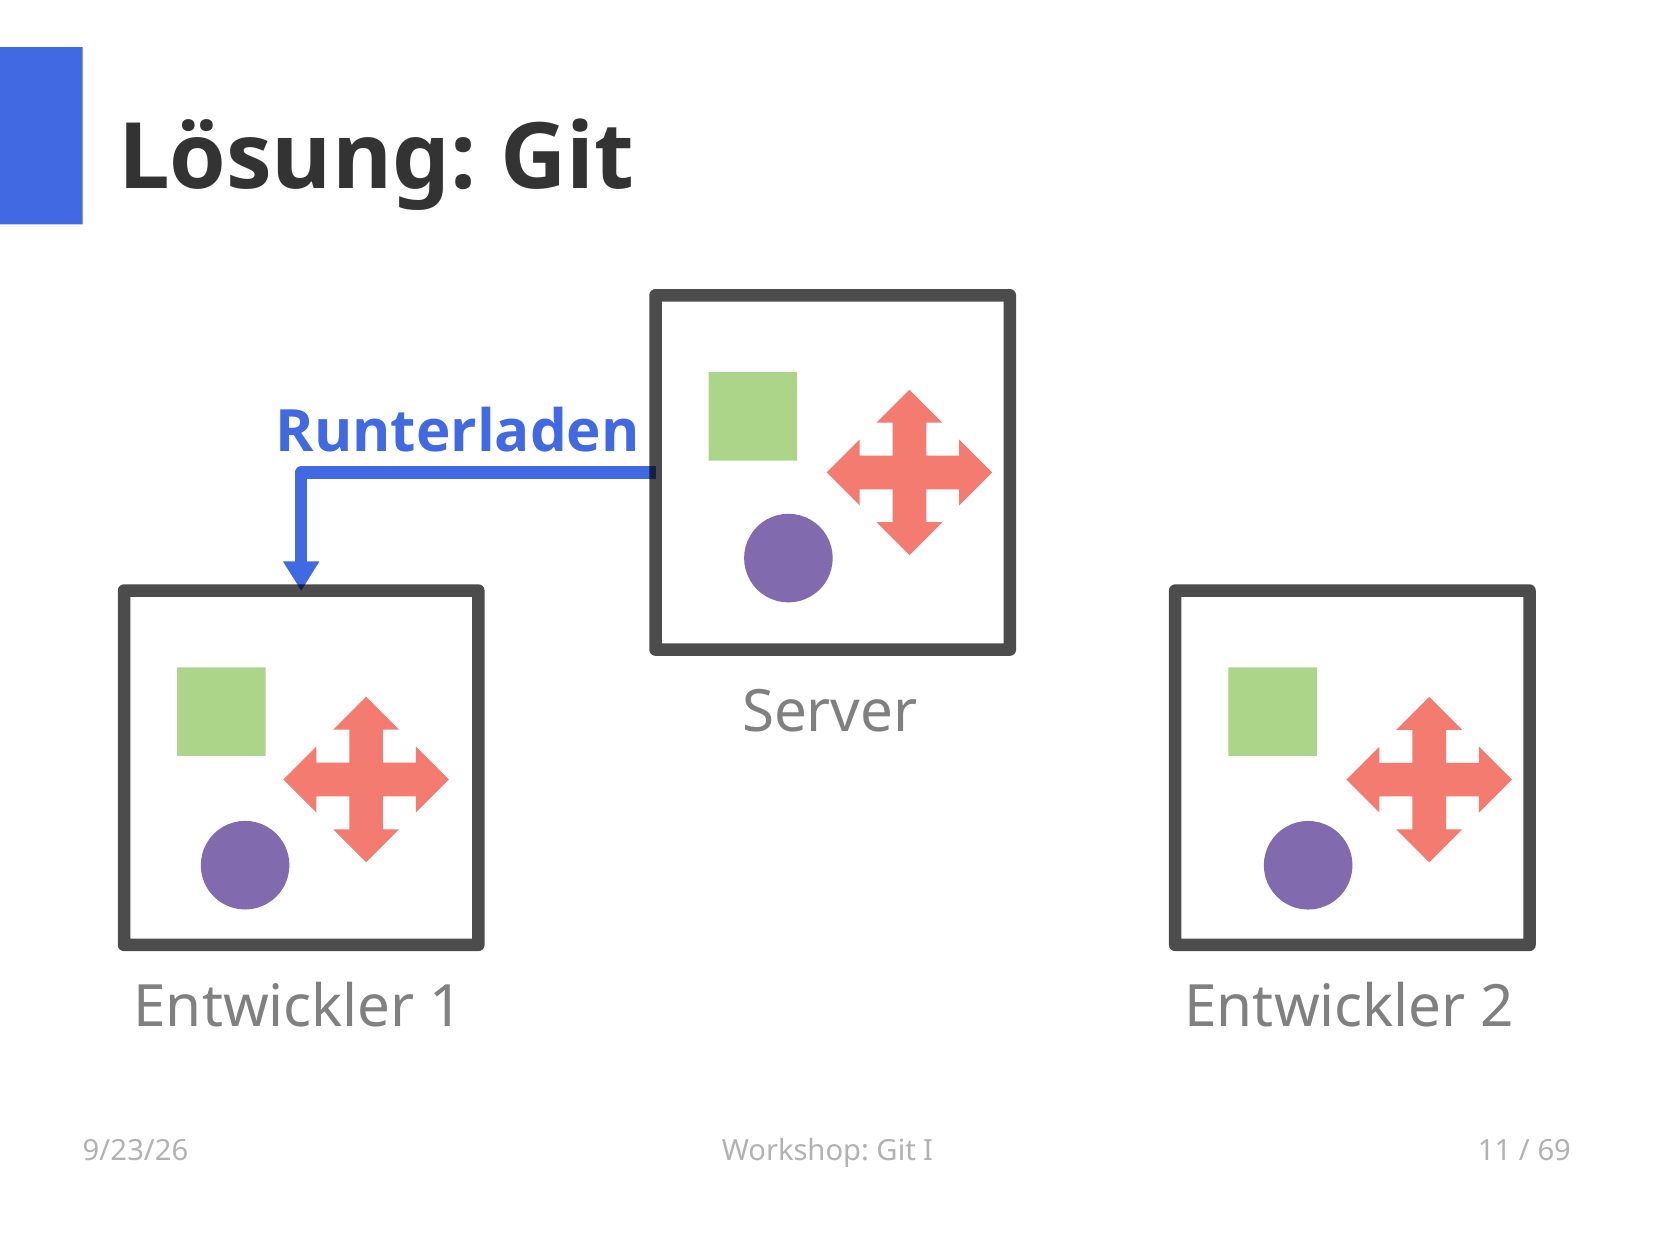

# Lösung: Git
Runterladen
Server
Entwickler 1
Entwickler 2